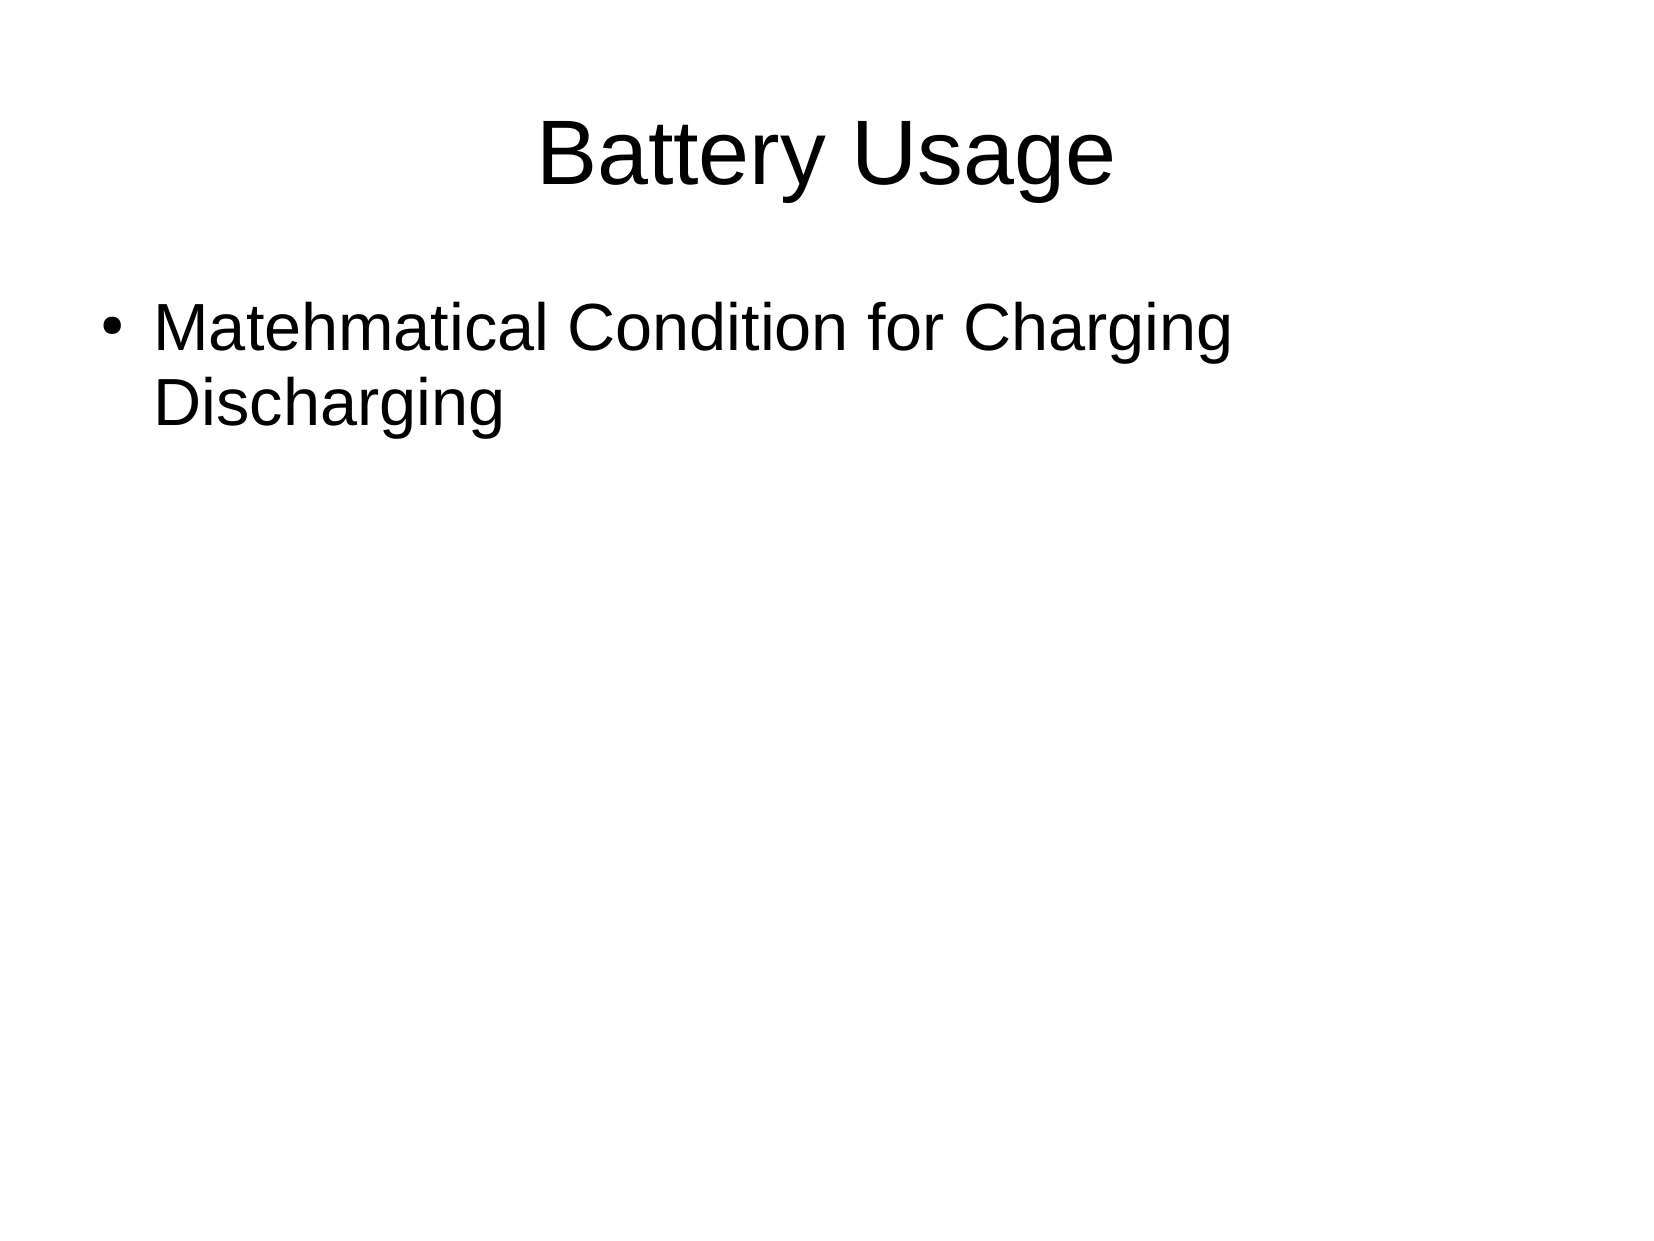

# Battery Usage
Matehmatical Condition for Charging Discharging